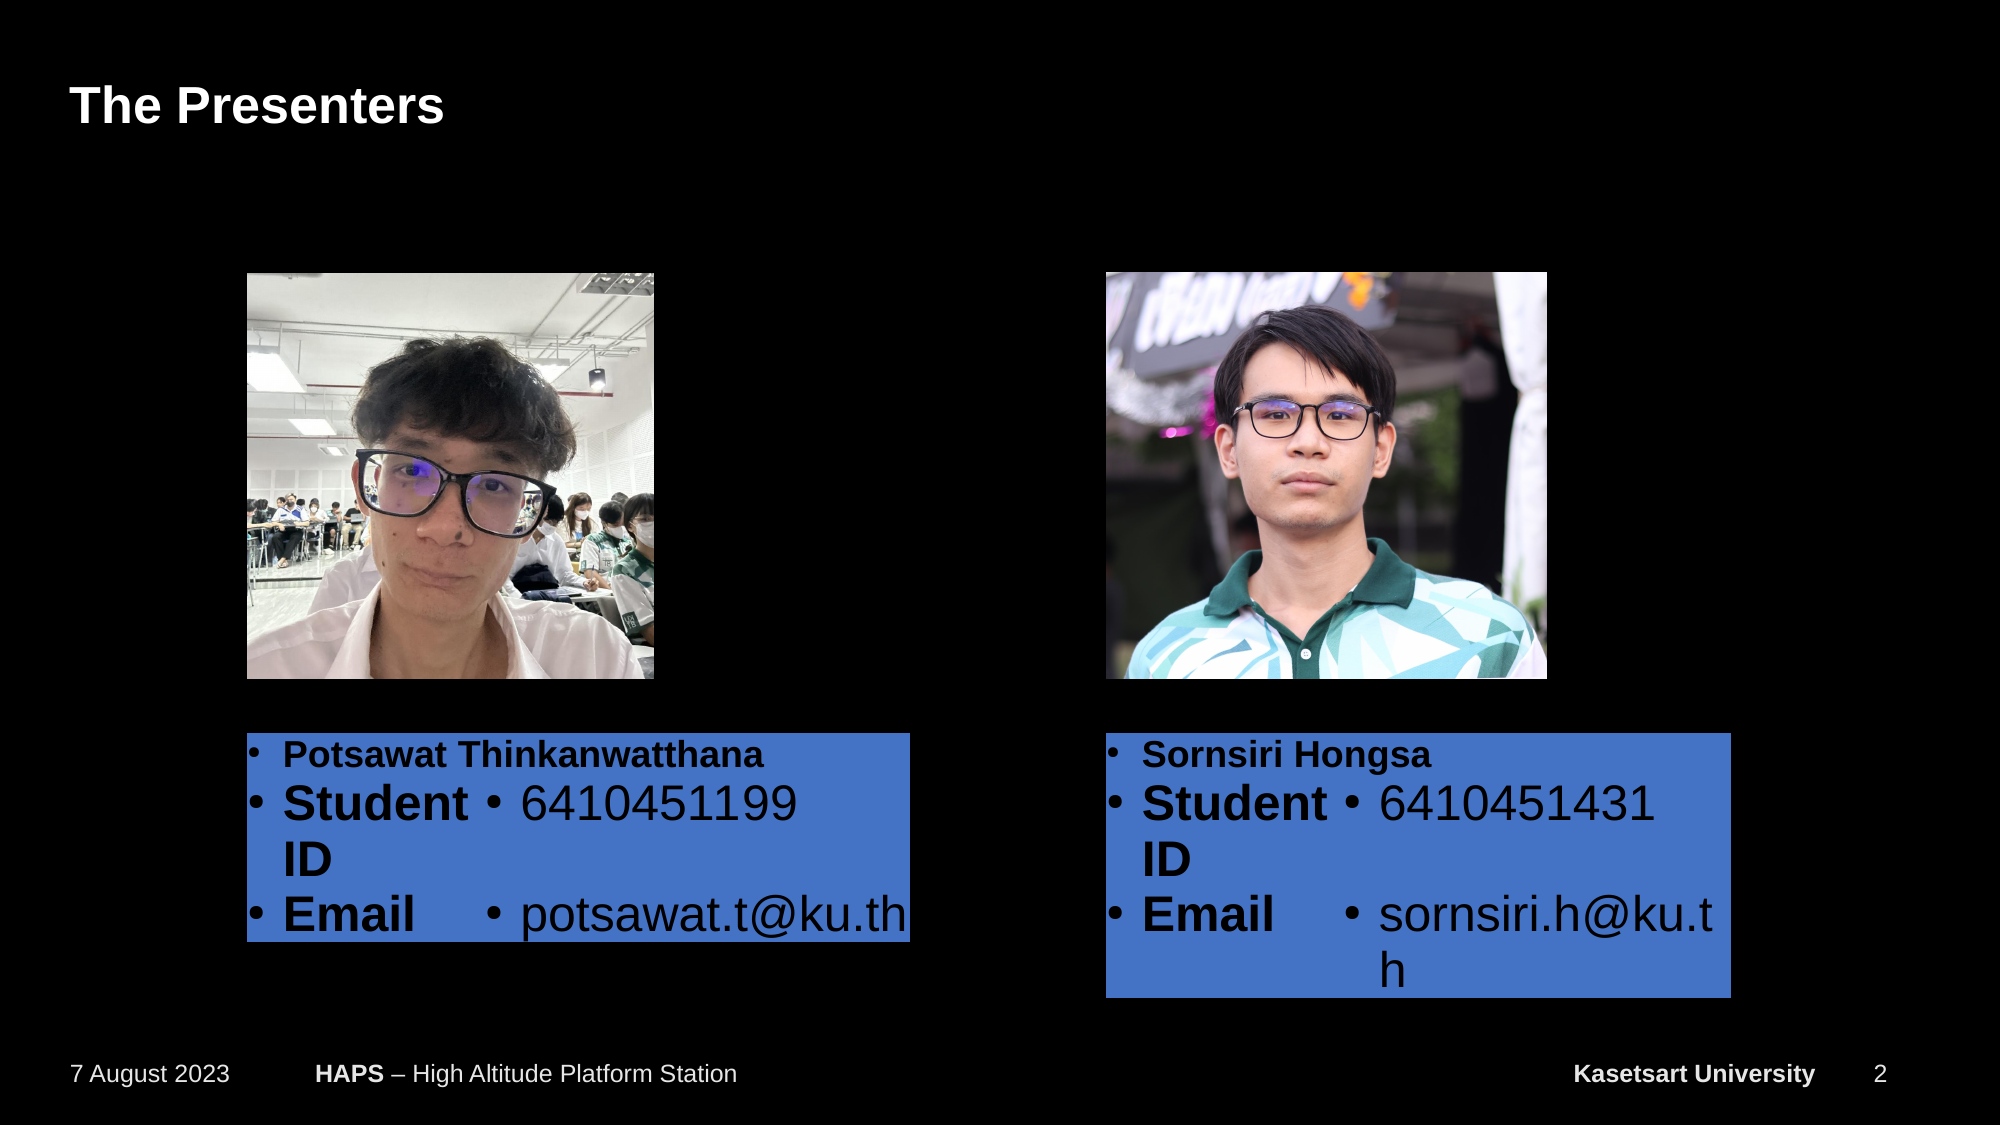

# The Presenters
| Potsawat Thinkanwatthana | |
| --- | --- |
| Student ID | 6410451199 |
| Email | potsawat.t@ku.th |
| Sornsiri Hongsa | |
| --- | --- |
| Student ID | 6410451431 |
| Email | sornsiri.h@ku.th |
7 August 2023
HAPS – High Altitude Platform Station	Kasetsart University
2